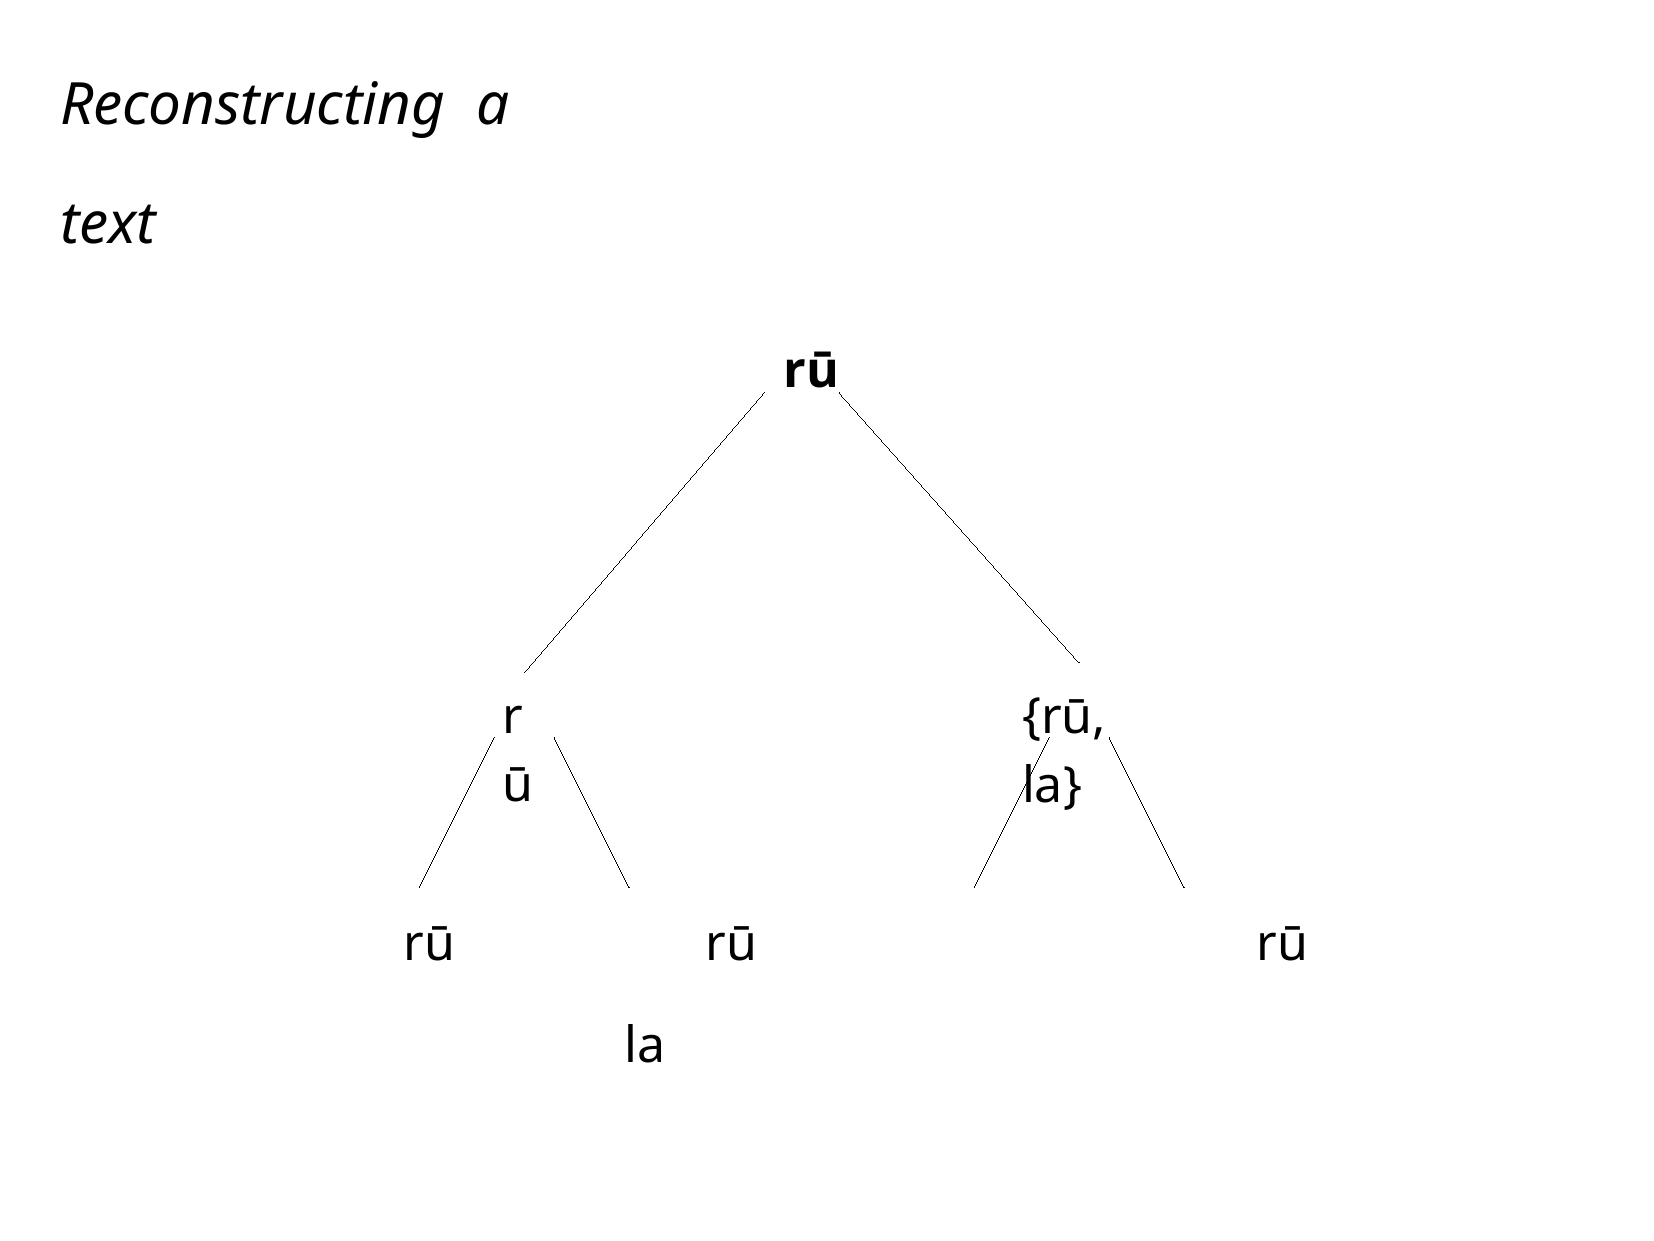

Reconstructing a text
rū
rū
{rū, la}
rū rū rū la